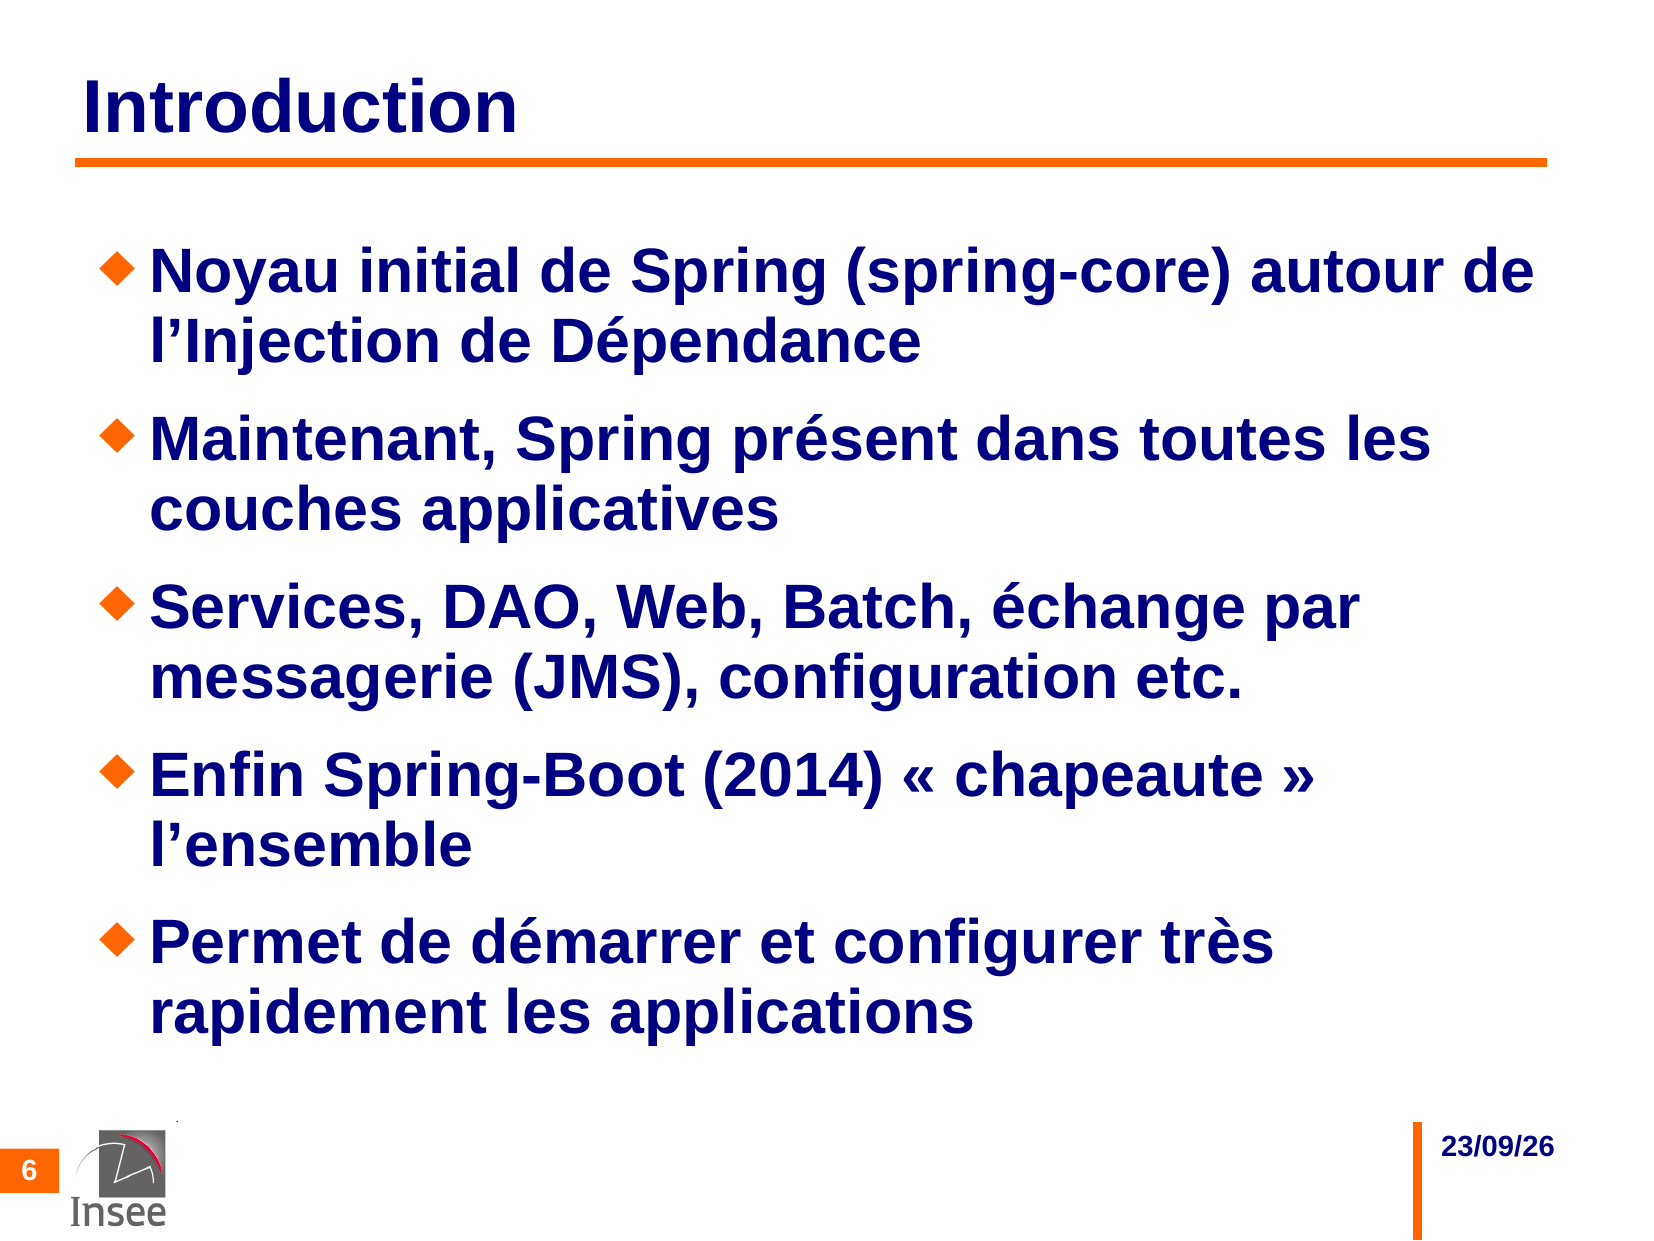

# Introduction
Noyau initial de Spring (spring-core) autour de l’Injection de Dépendance
Maintenant, Spring présent dans toutes les couches applicatives
Services, DAO, Web, Batch, échange par messagerie (JMS), configuration etc.
Enfin Spring-Boot (2014) « chapeaute » l’ensemble
Permet de démarrer et configurer très rapidement les applications
6